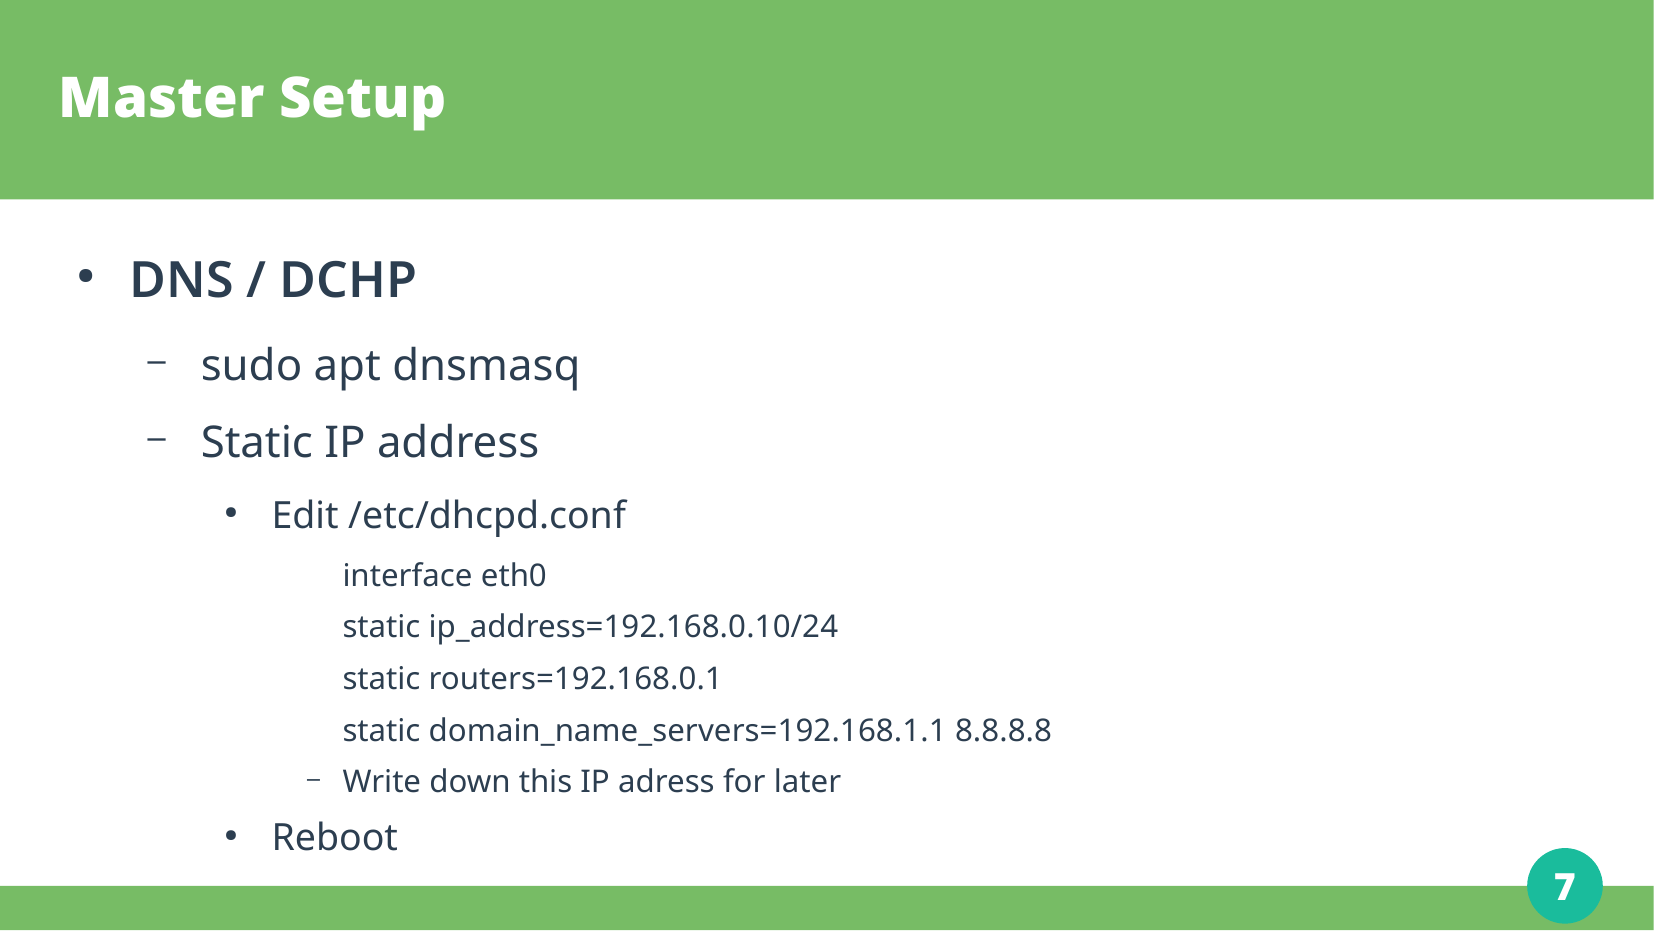

# Master Setup
DNS / DCHP
sudo apt dnsmasq
Static IP address
Edit /etc/dhcpd.conf
interface eth0
static ip_address=192.168.0.10/24
static routers=192.168.0.1
static domain_name_servers=192.168.1.1 8.8.8.8
Write down this IP adress for later
Reboot